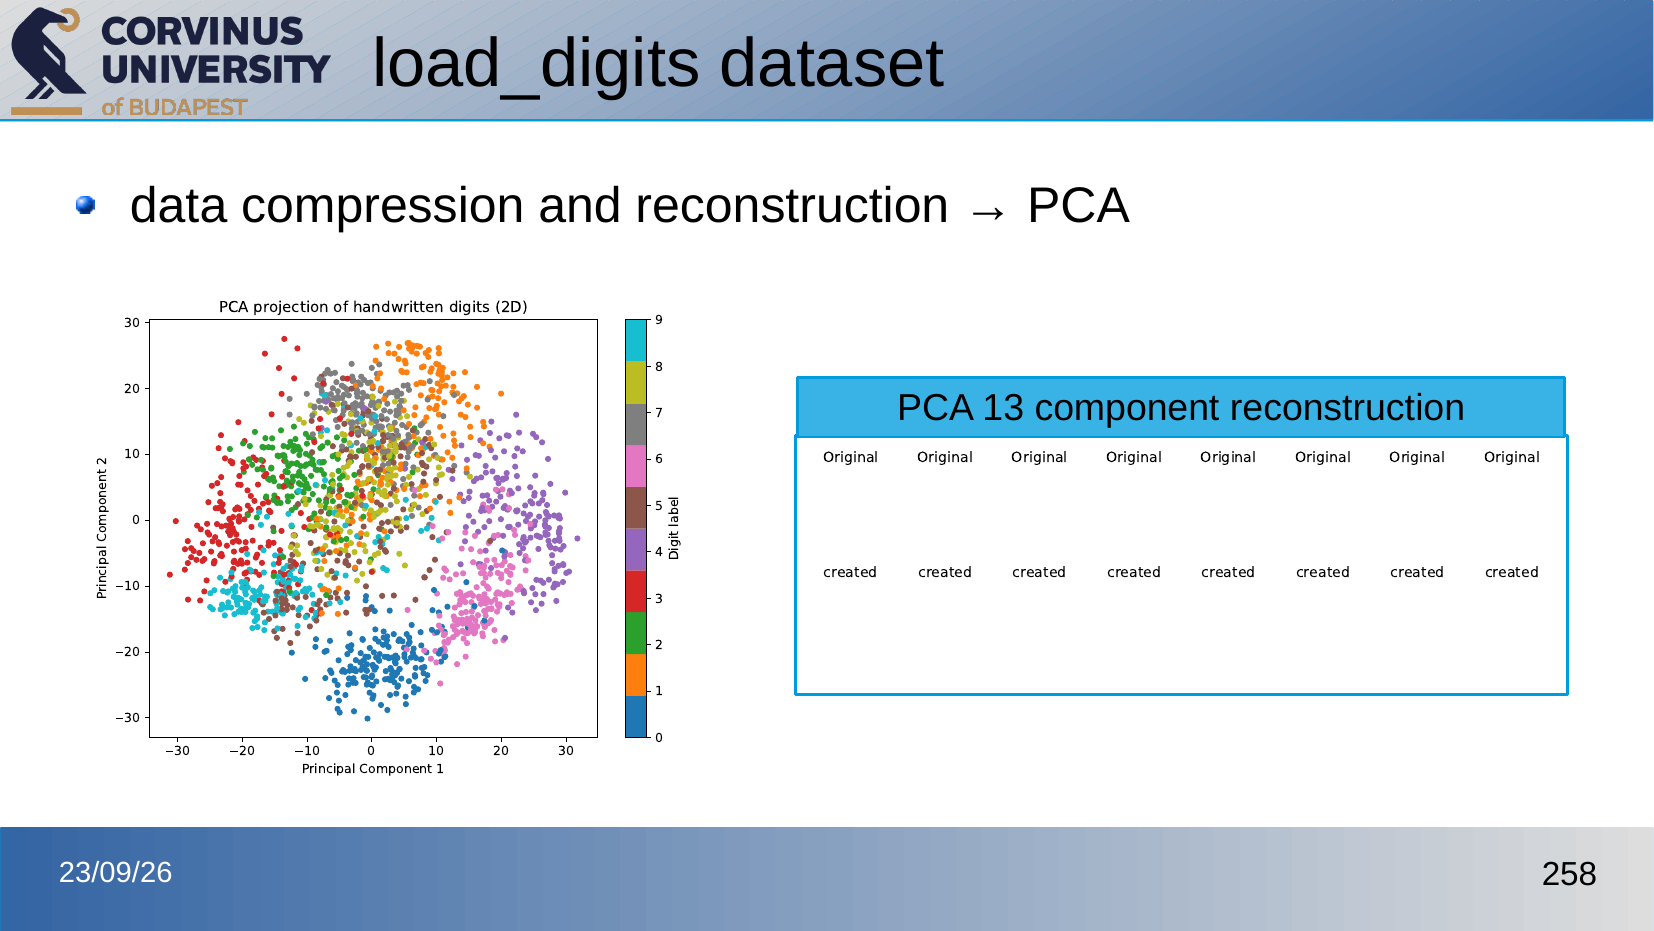

# load_digits dataset
data compression and reconstruction → PCA
PCA 13 component reconstruction